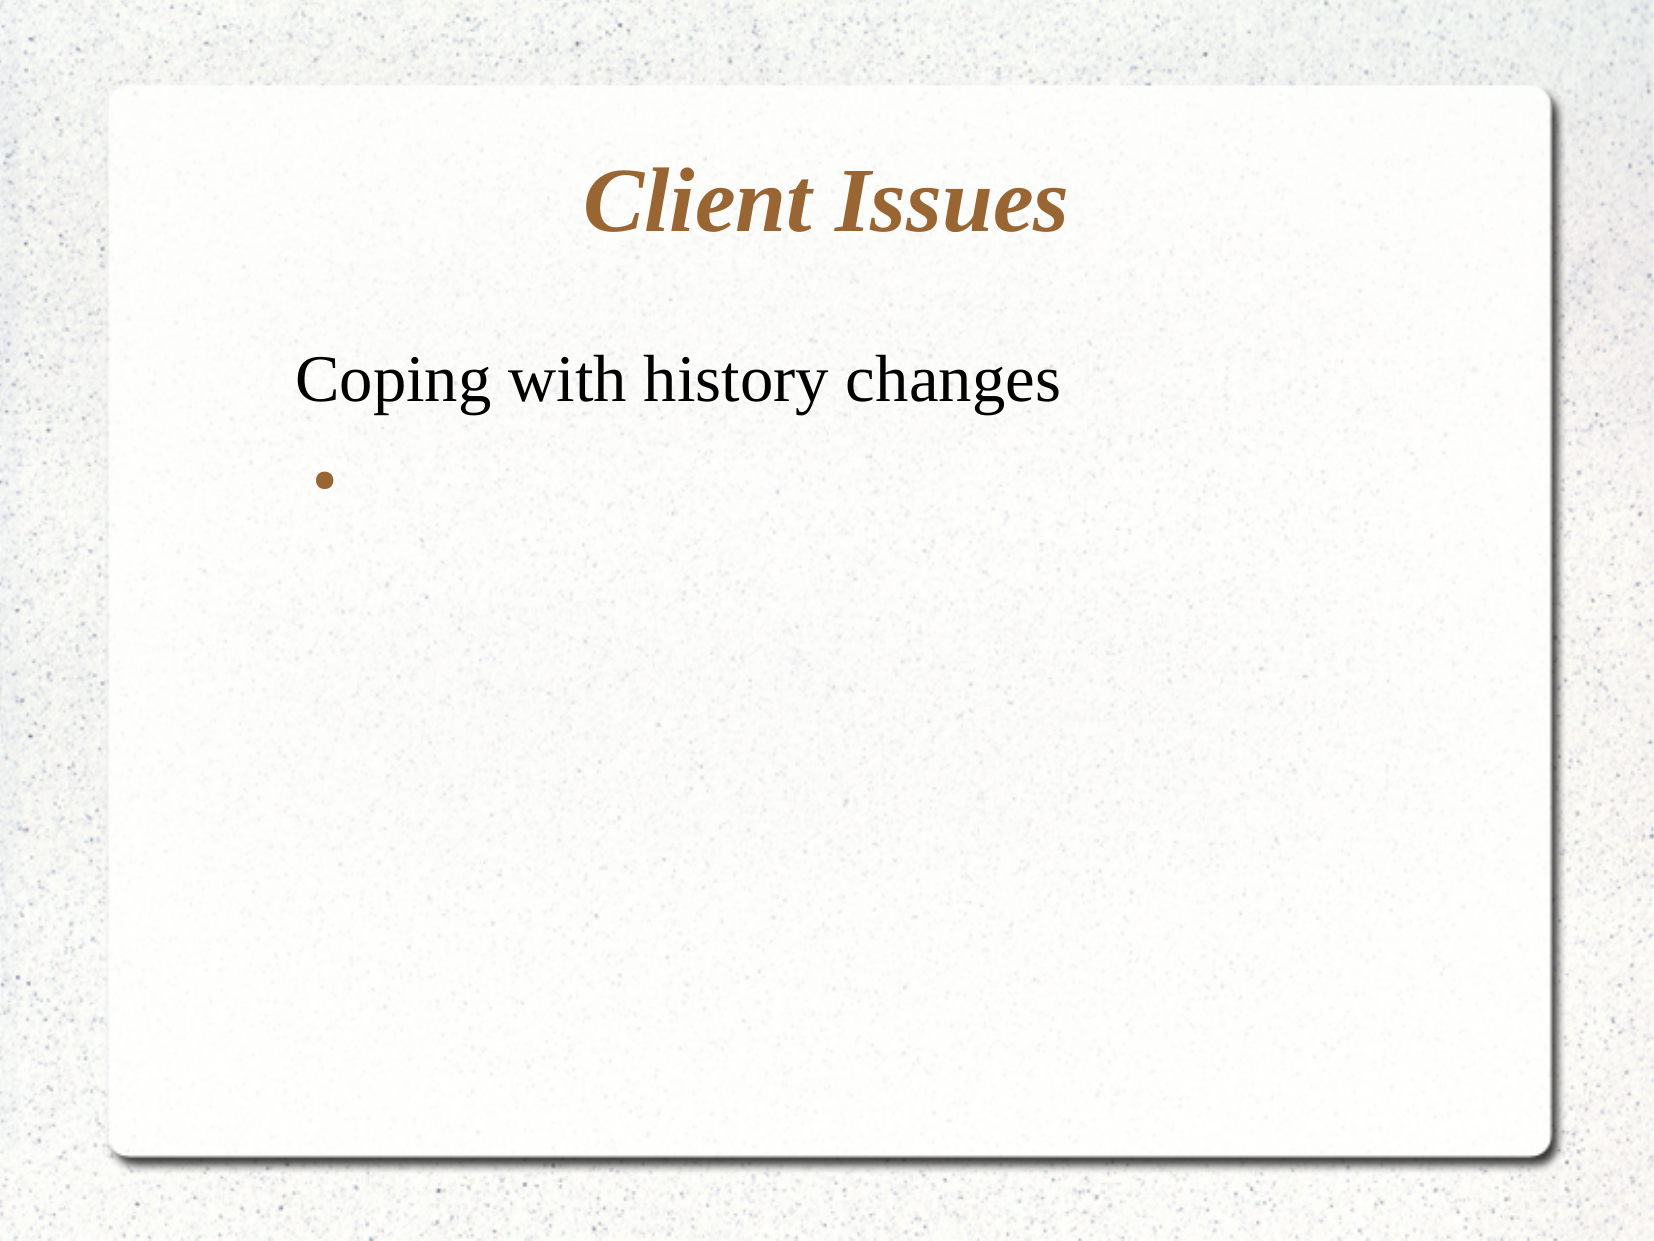

# Client Issues
Coping with history changes